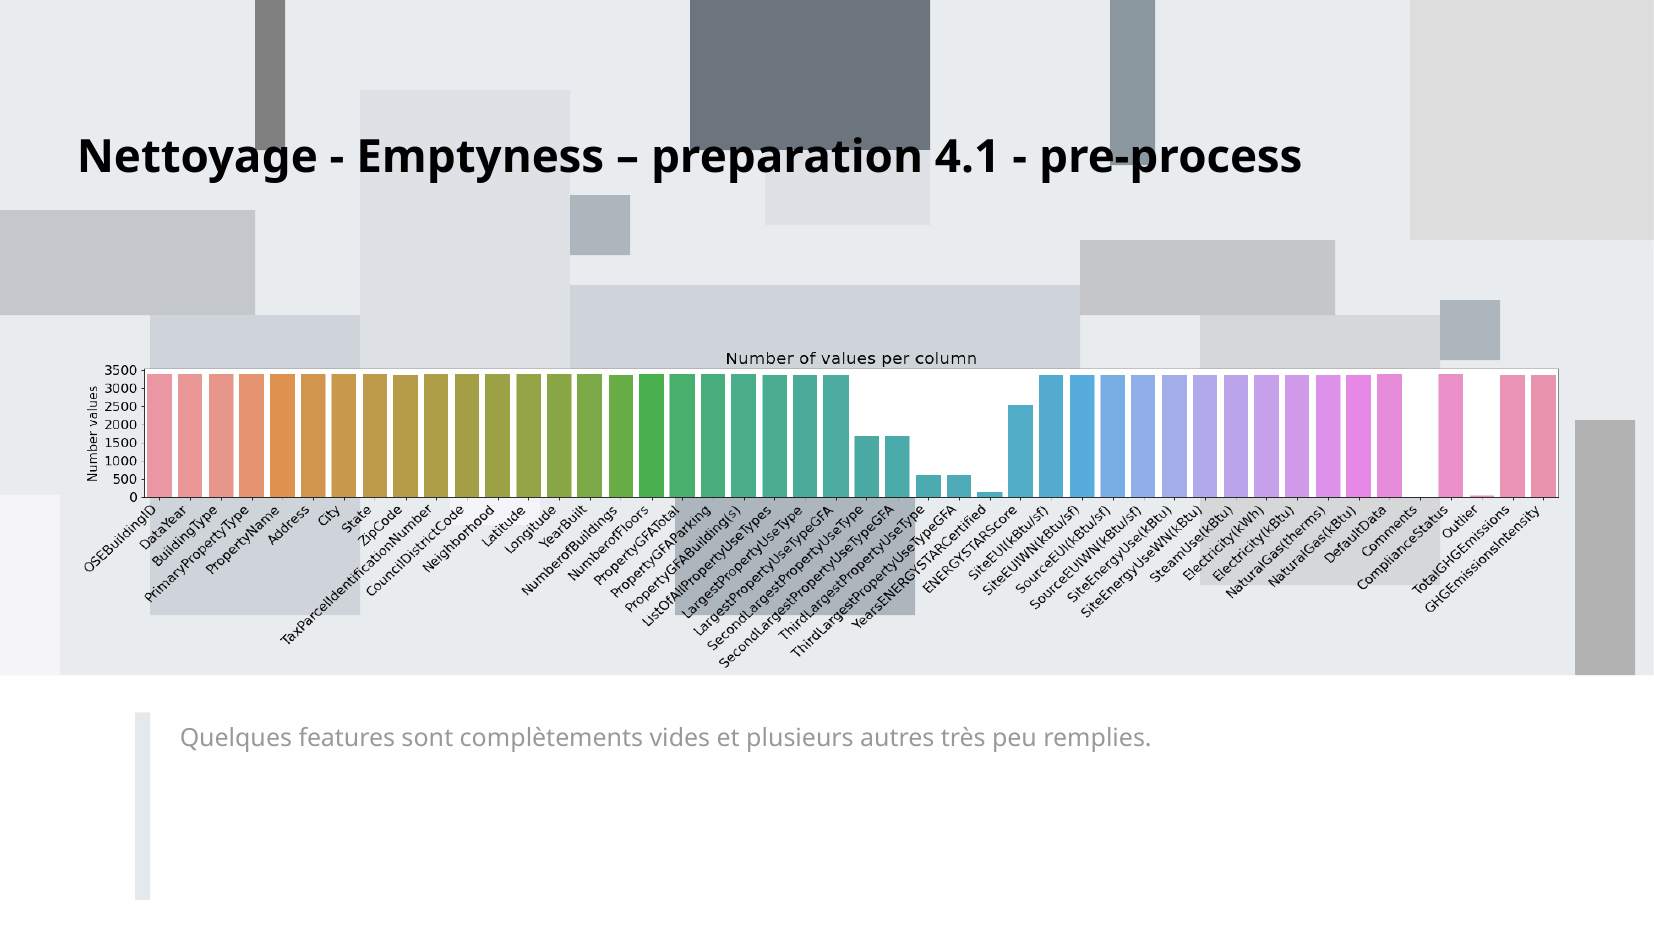

# Nettoyage - Emptyness – preparation 4.1 - pre-process
Quelques features sont complètements vides et plusieurs autres très peu remplies.